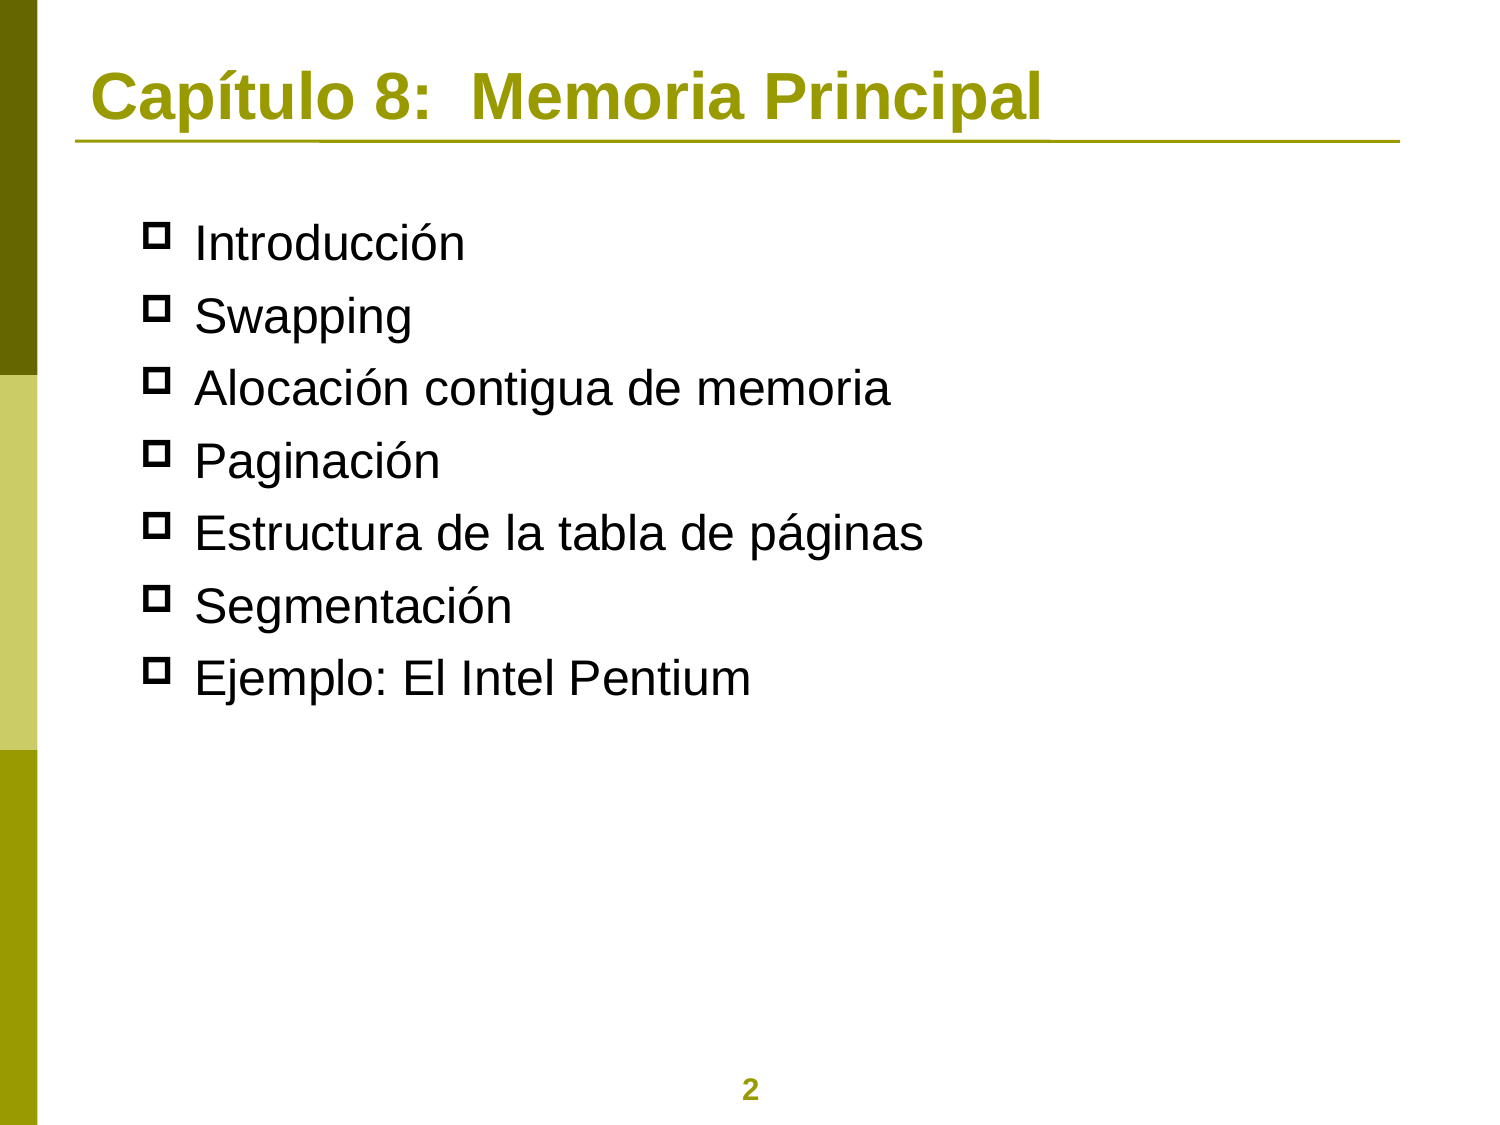

Capítulo 8: Memoria Principal
Introducción
Swapping
Alocación contigua de memoria
Paginación
Estructura de la tabla de páginas
Segmentación
Ejemplo: El Intel Pentium